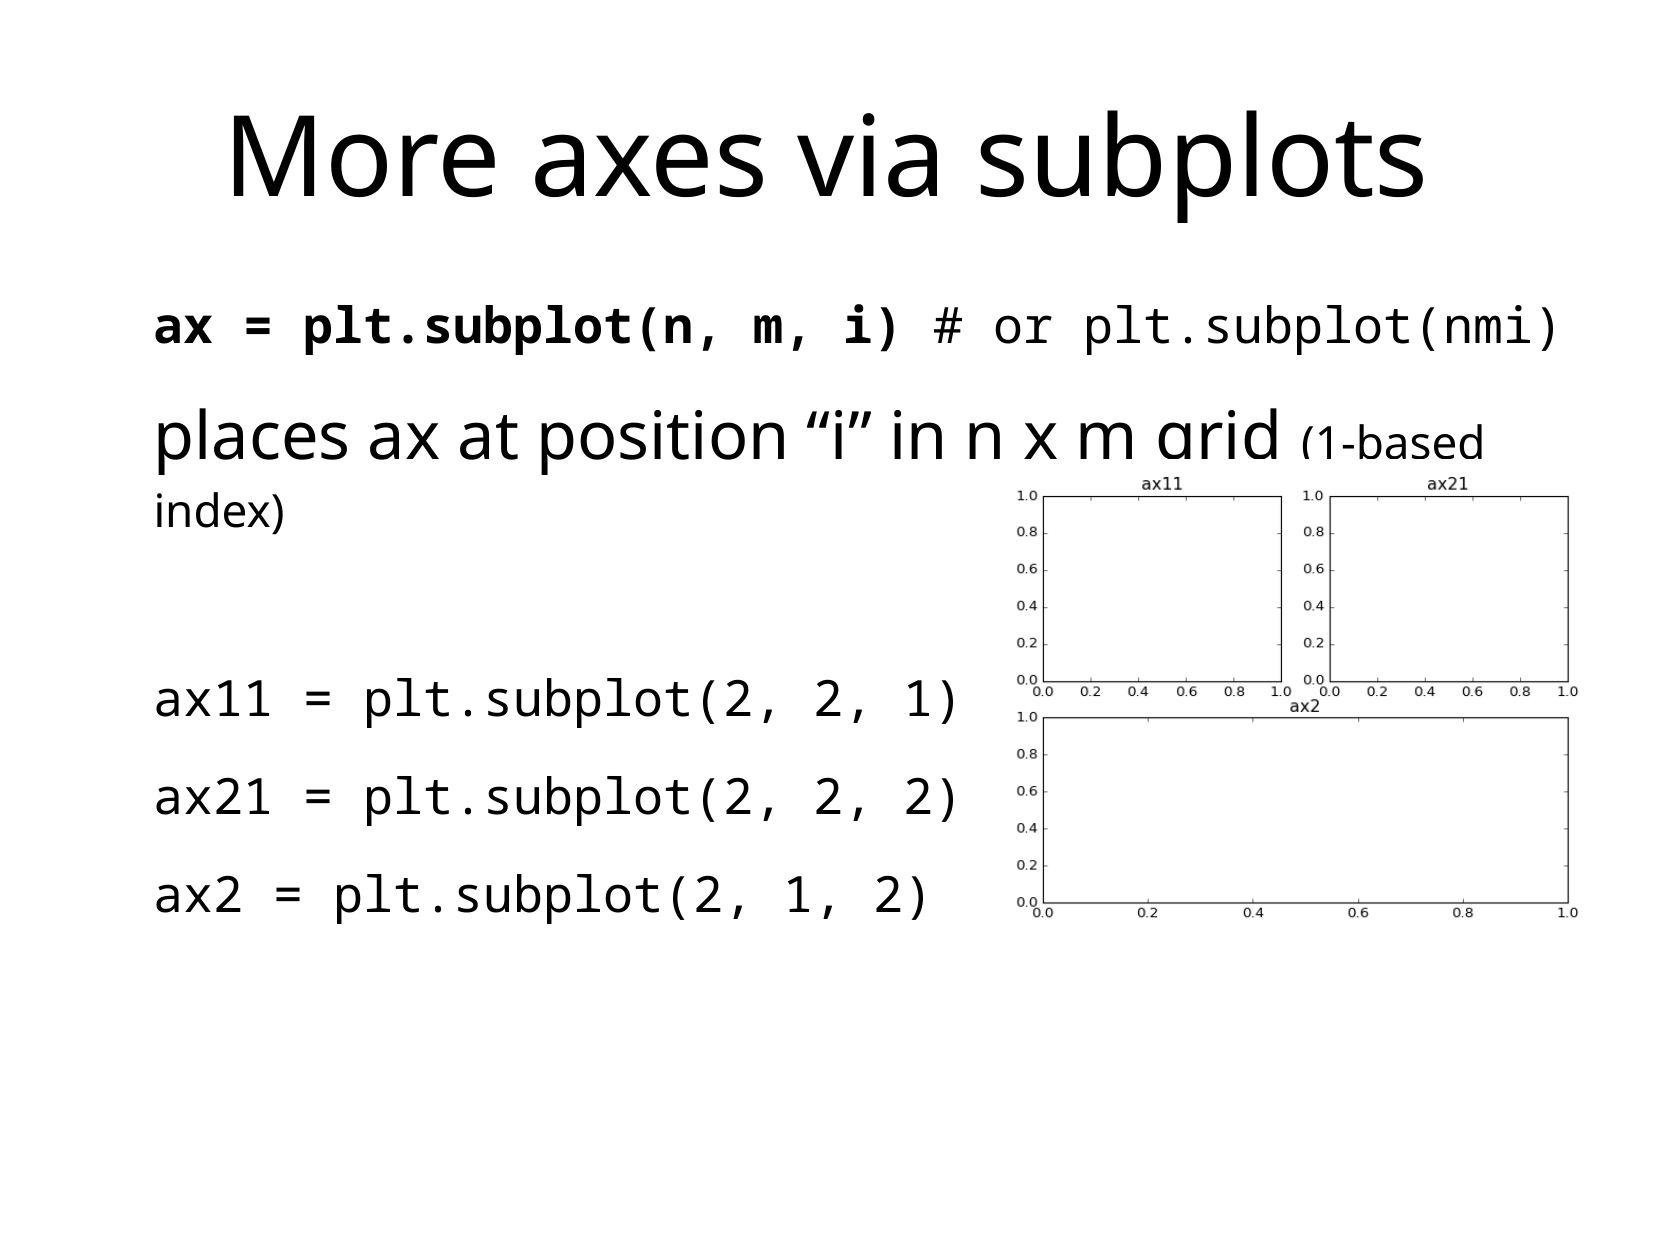

# More axes via subplots
ax = plt.subplot(n, m, i) # or plt.subplot(nmi)
places ax at position “i” in n x m grid (1-based index)
ax11 = plt.subplot(2, 2, 1)
ax21 = plt.subplot(2, 2, 2)
ax2 = plt.subplot(2, 1, 2)